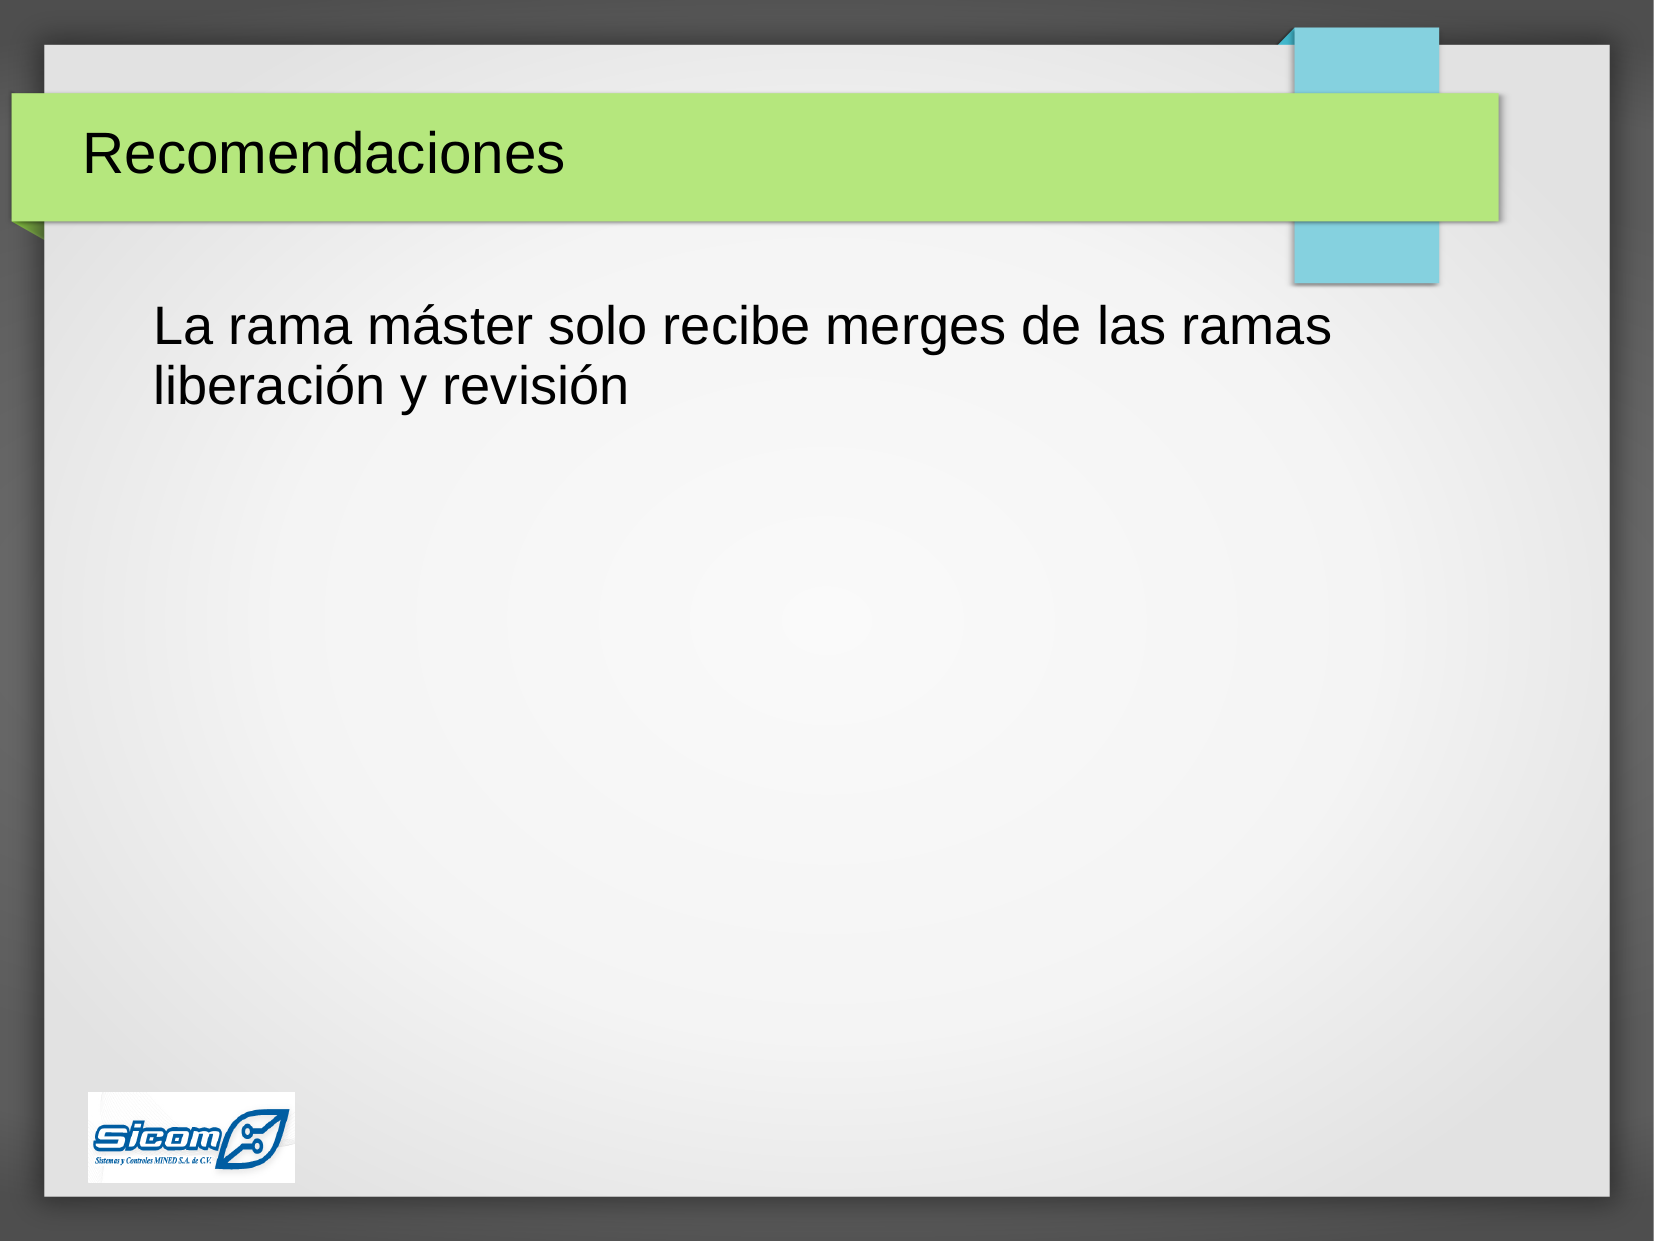

# Recomendaciones
La rama máster solo recibe merges de las ramas liberación y revisión